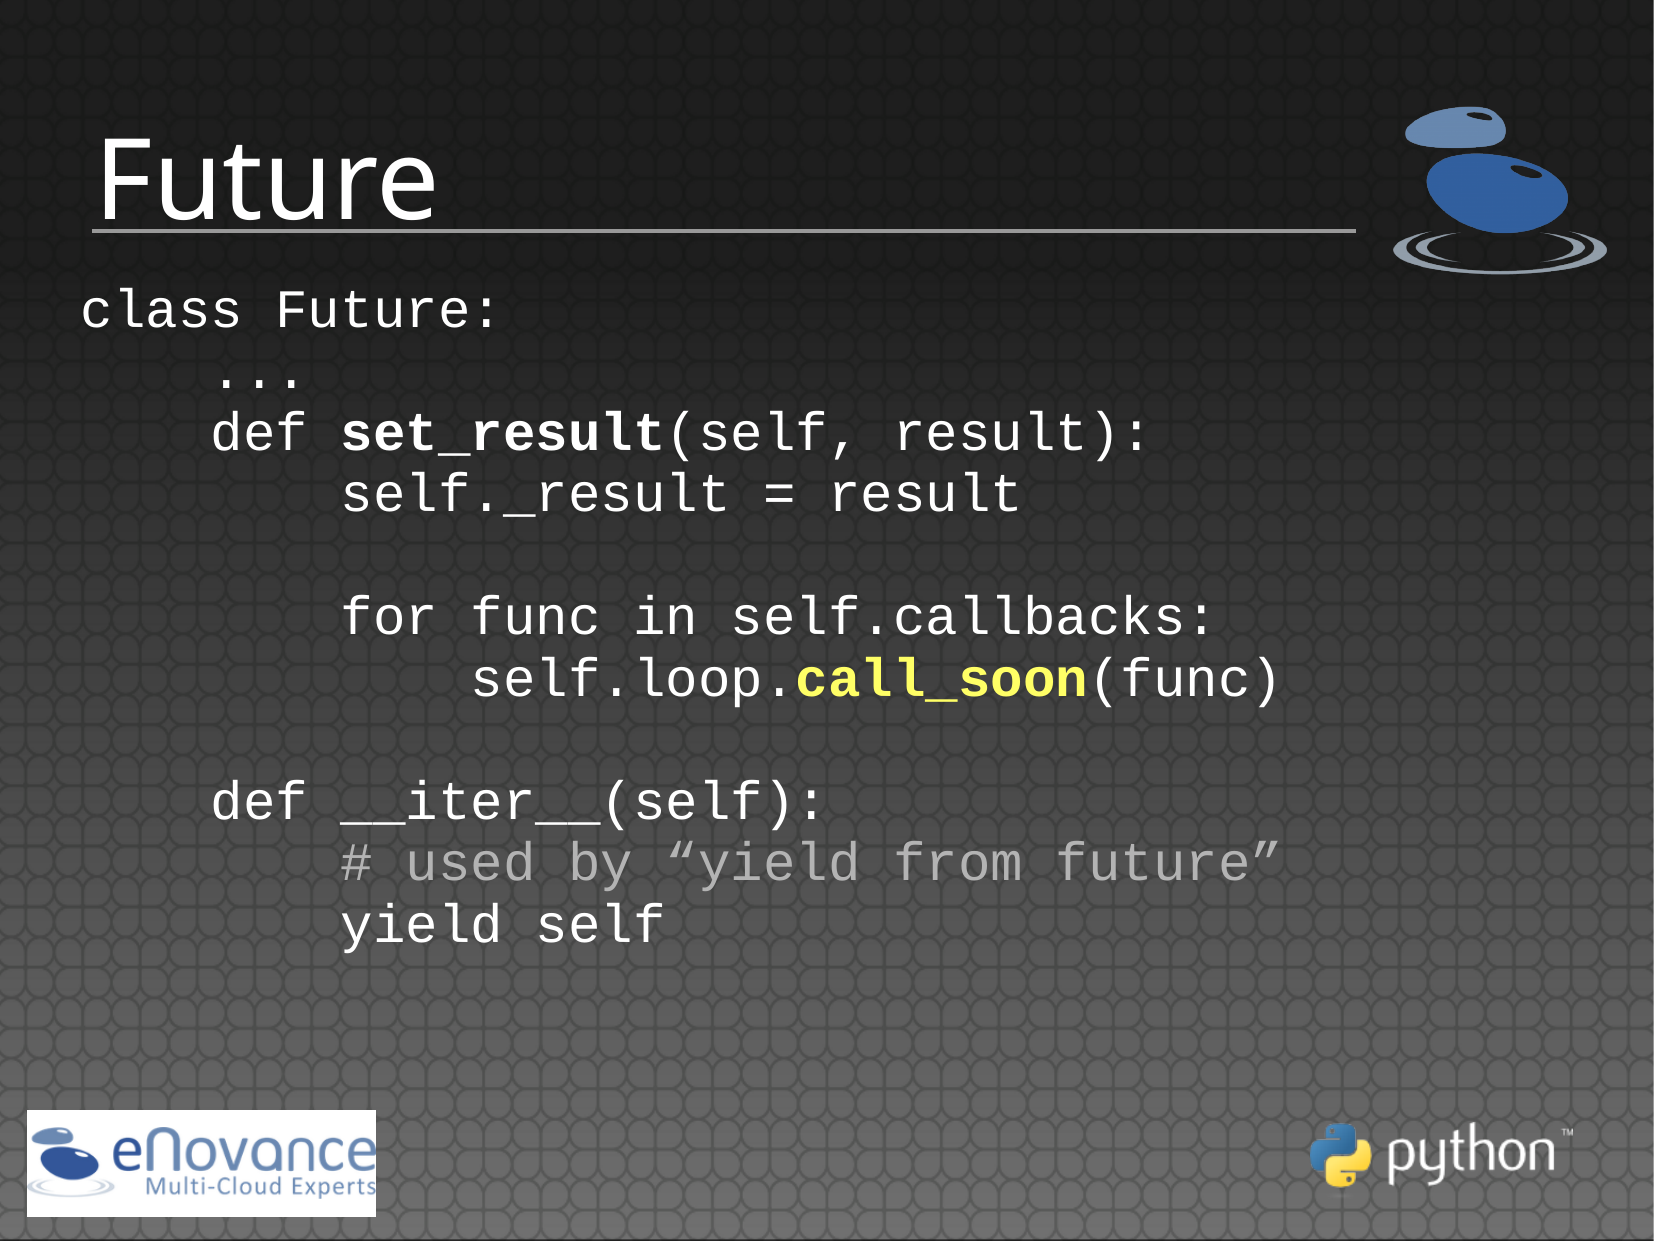

# Future
class Future:
 ...
 def set_result(self, result):
 self._result = result
 for func in self.callbacks:
 self.loop.call_soon(func)
 def __iter__(self):
 # used by “yield from future”
 yield self